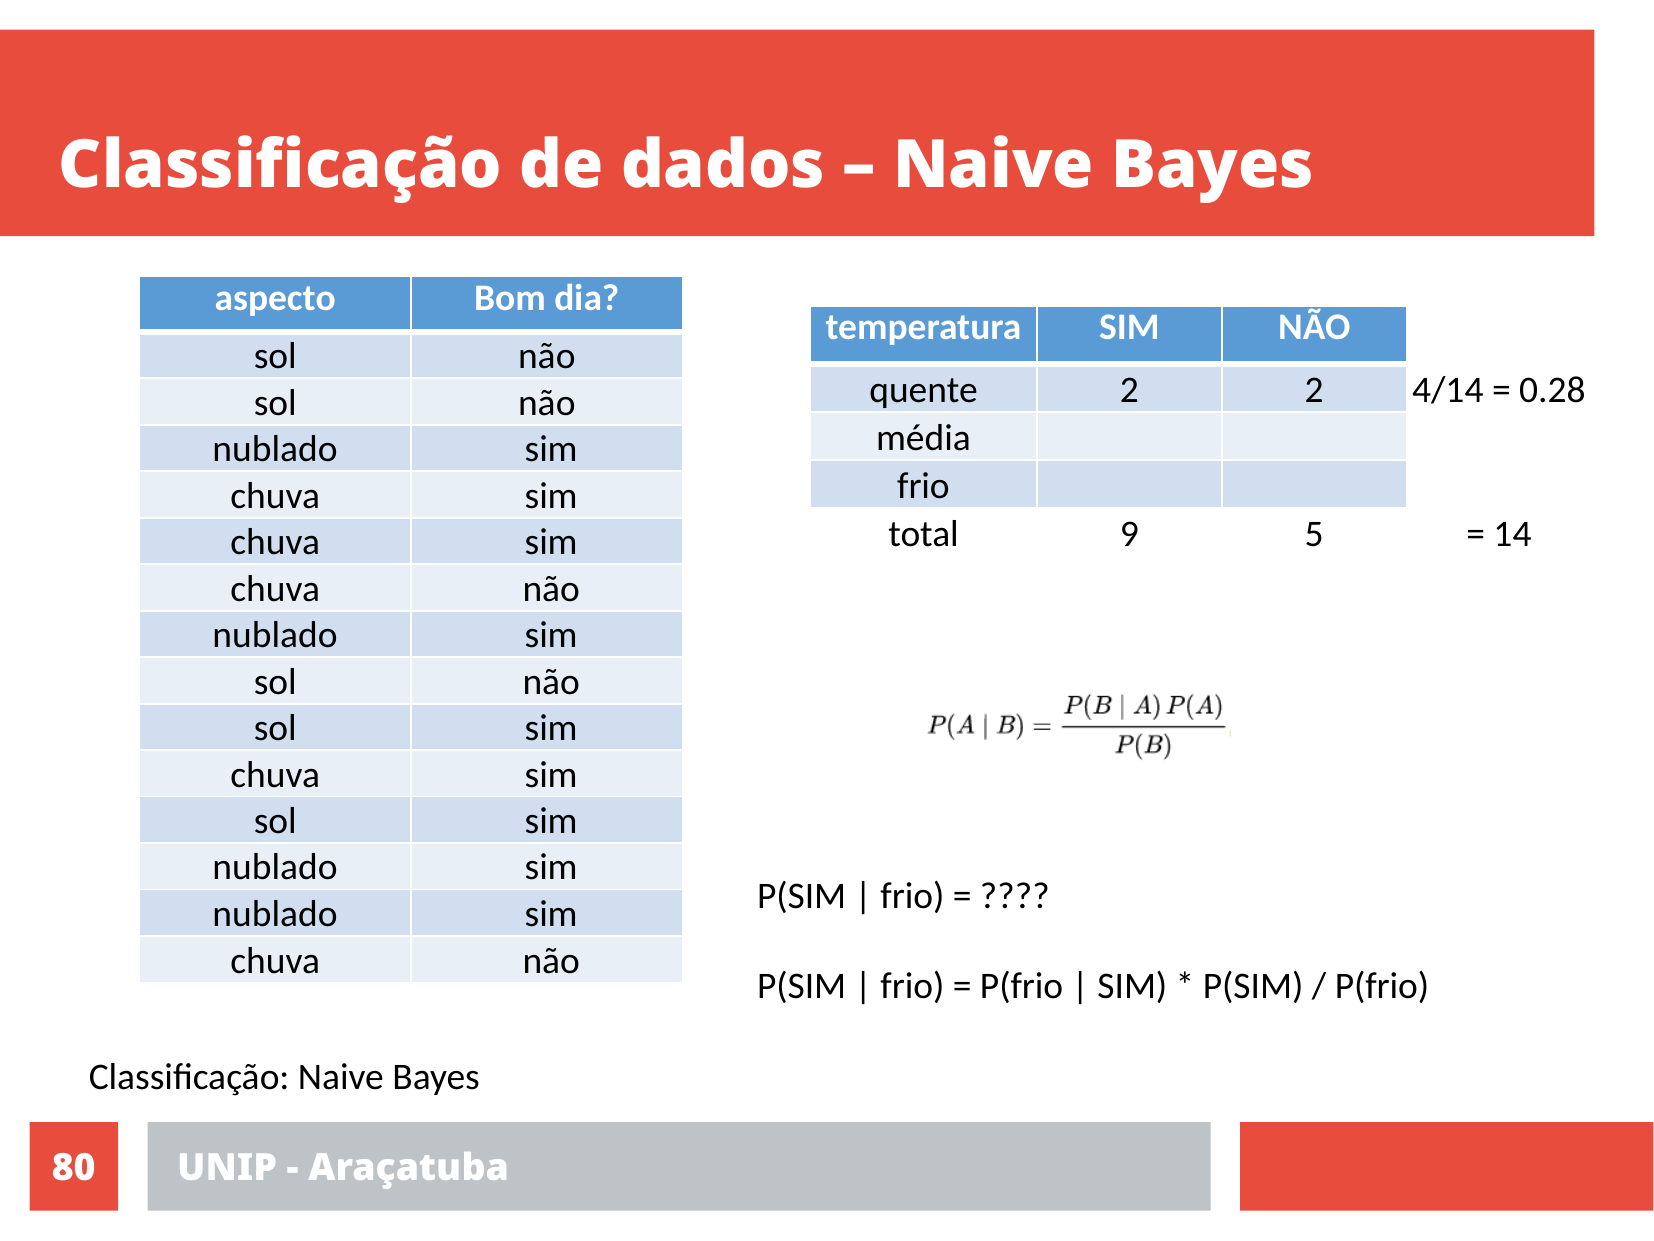

# Classificação de dados – Naive Bayes
| aspecto | Bom dia? |
| --- | --- |
| sol | não |
| sol | não |
| nublado | sim |
| chuva | sim |
| chuva | sim |
| chuva | não |
| nublado | sim |
| sol | não |
| sol | sim |
| chuva | sim |
| sol | sim |
| nublado | sim |
| nublado | sim |
| chuva | não |
| temperatura | SIM | NÃO | |
| --- | --- | --- | --- |
| quente | 2 | 2 | 4/14 = 0.28 |
| média | | | |
| frio | | | |
| total | 9 | 5 | = 14 |
| | | | |
P(SIM | frio) = ????
P(SIM | frio) = P(frio | SIM) * P(SIM) / P(frio)
Classificação: Naive Bayes
80
UNIP - Araçatuba